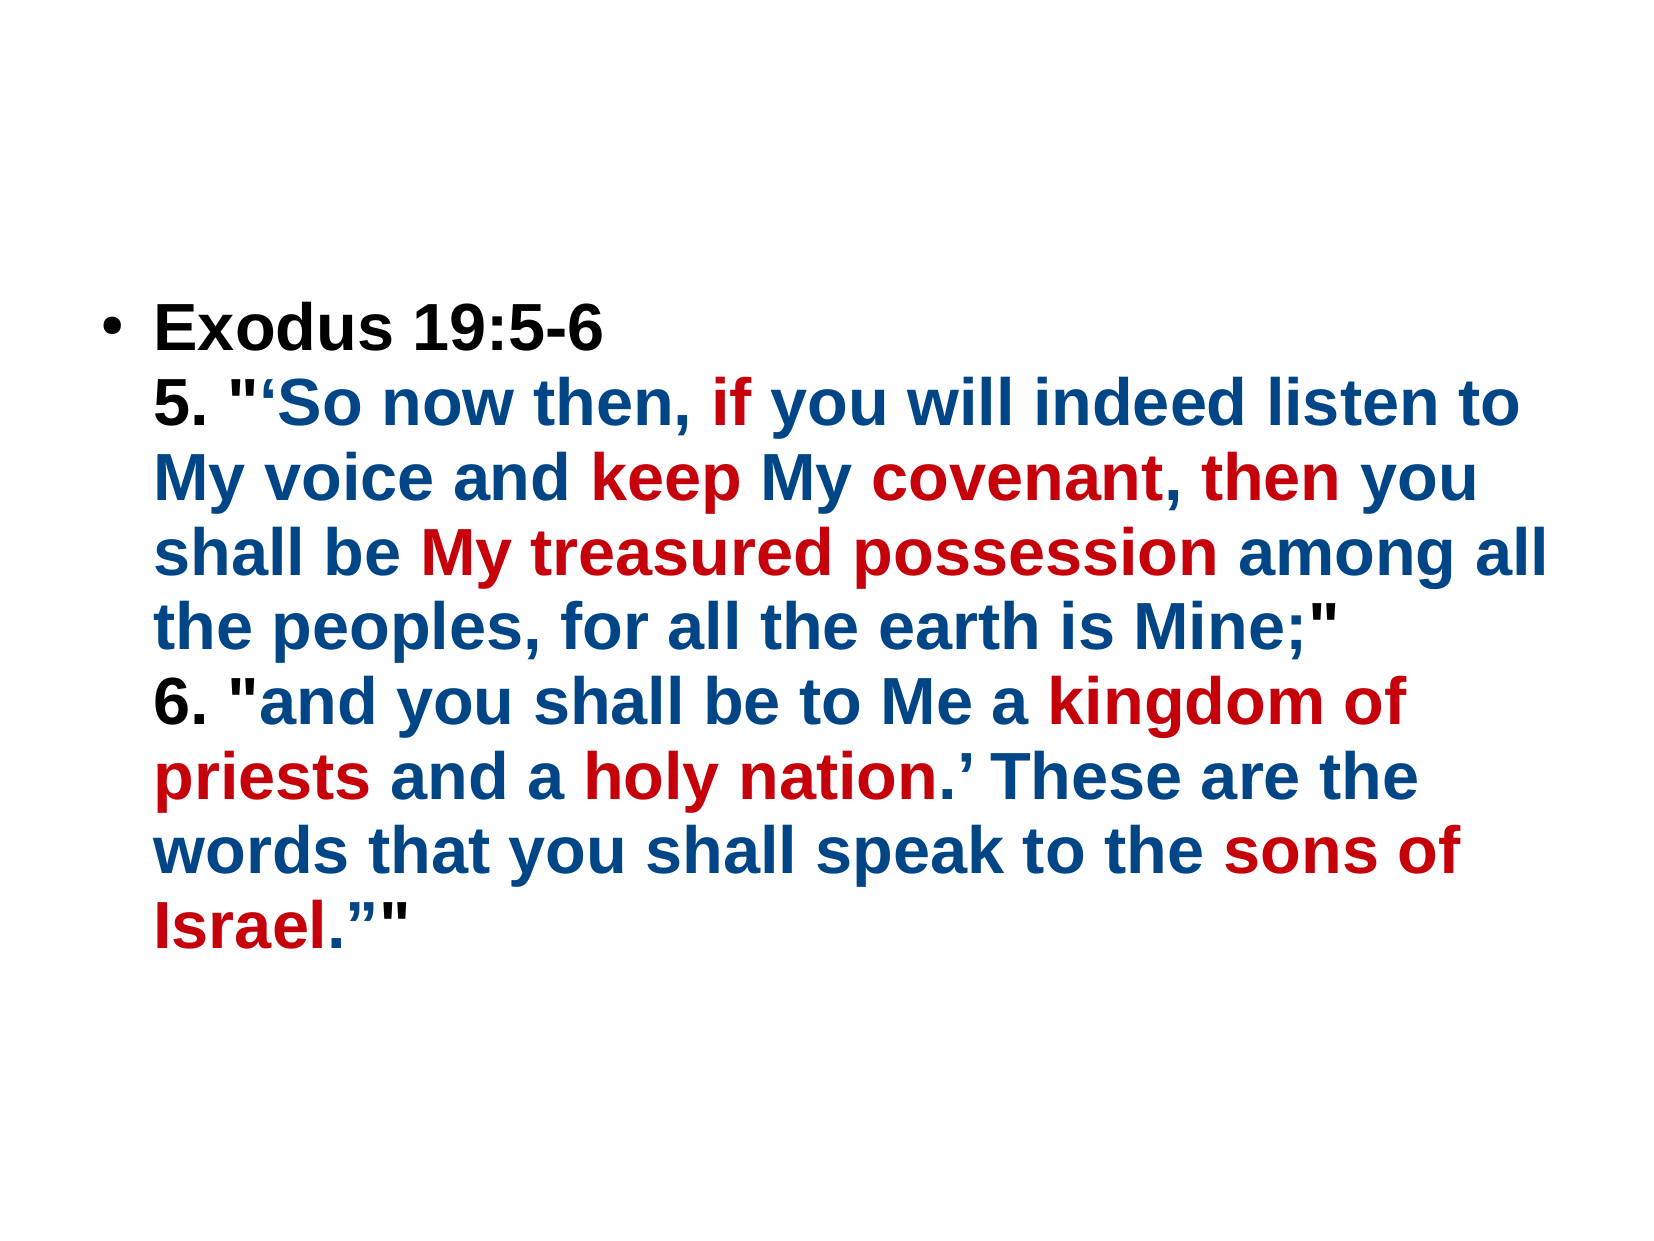

#
Exodus 19:5-6
5. "‘So now then, if you will indeed listen to My voice and keep My covenant, then you shall be My treasured possession among all the peoples, for all the earth is Mine;"
6. "and you shall be to Me a kingdom of priests and a holy nation.’ These are the words that you shall speak to the sons of Israel.”"